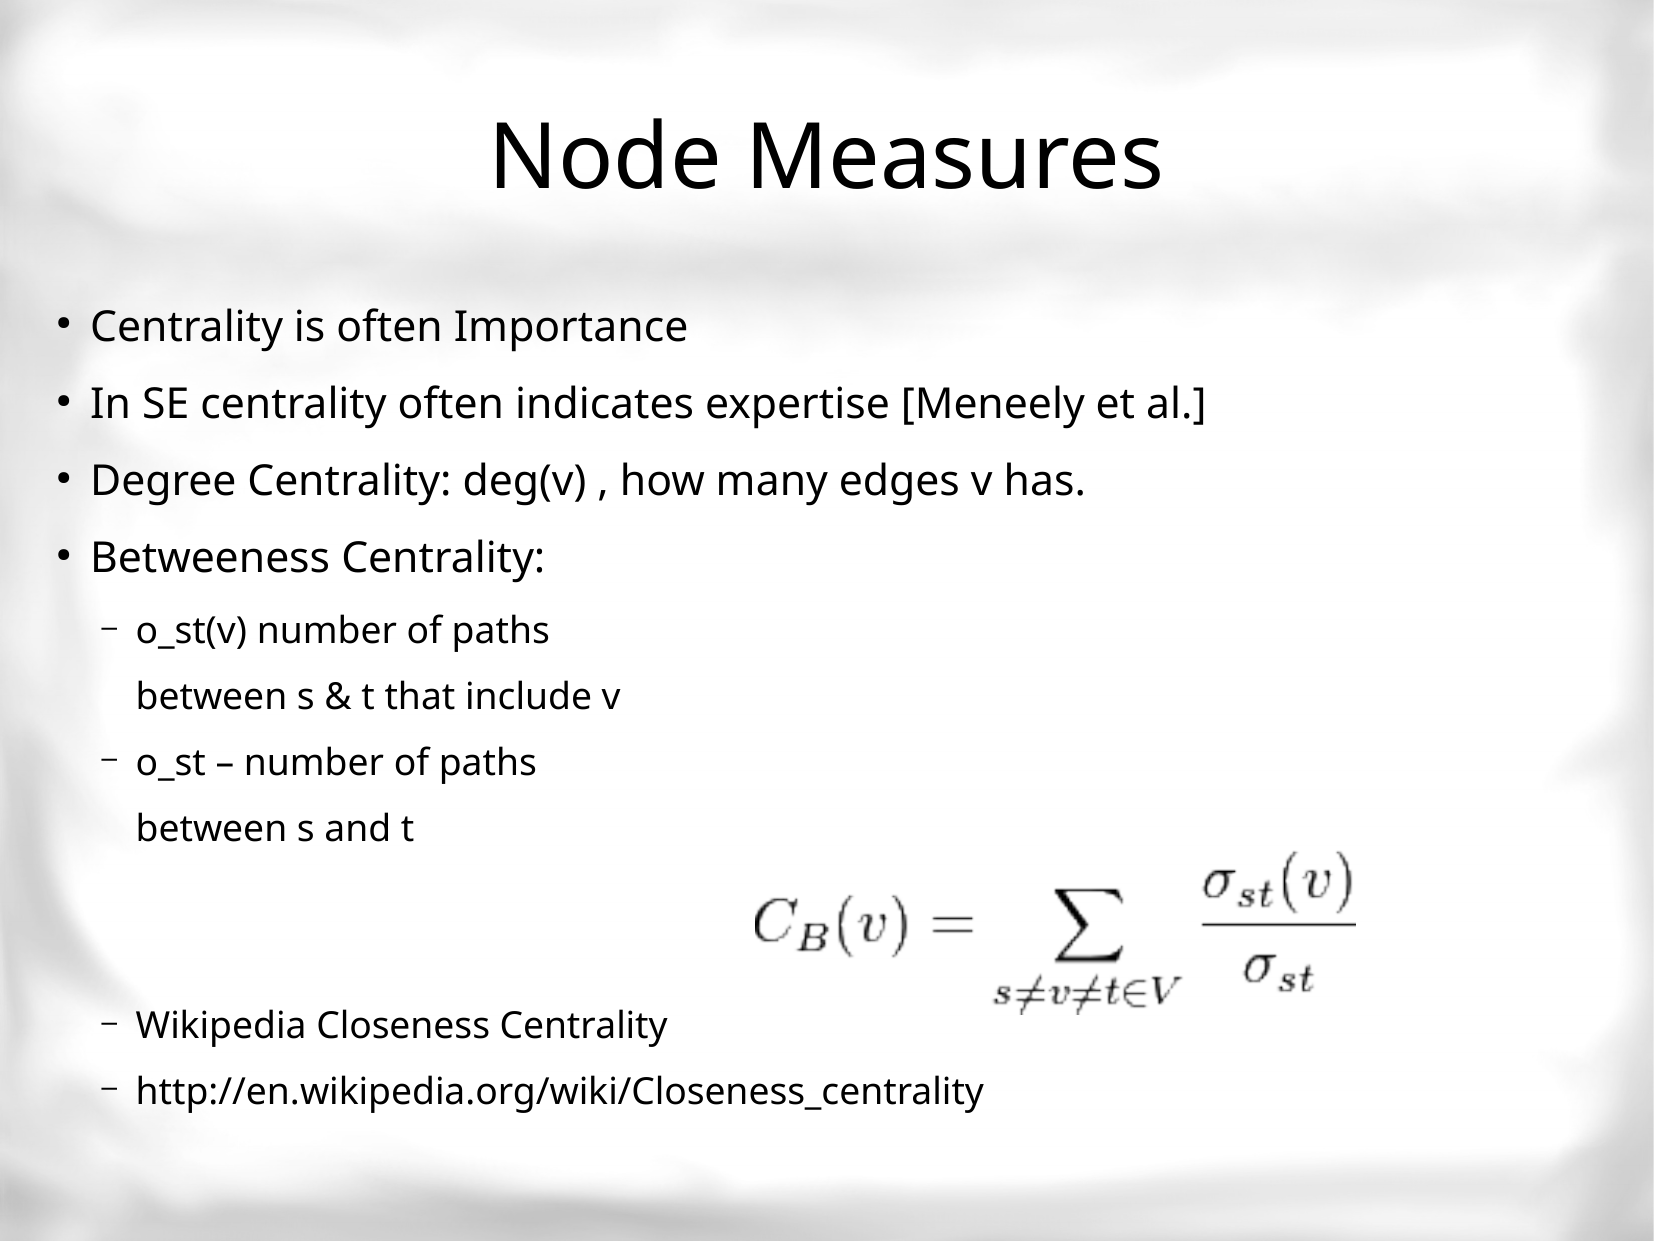

# Node Measures
Centrality is often Importance
In SE centrality often indicates expertise [Meneely et al.]
Degree Centrality: deg(v) , how many edges v has.
Betweeness Centrality:
o_st(v) number of paths
between s & t that include v
o_st – number of paths
between s and t
Wikipedia Closeness Centrality
http://en.wikipedia.org/wiki/Closeness_centrality